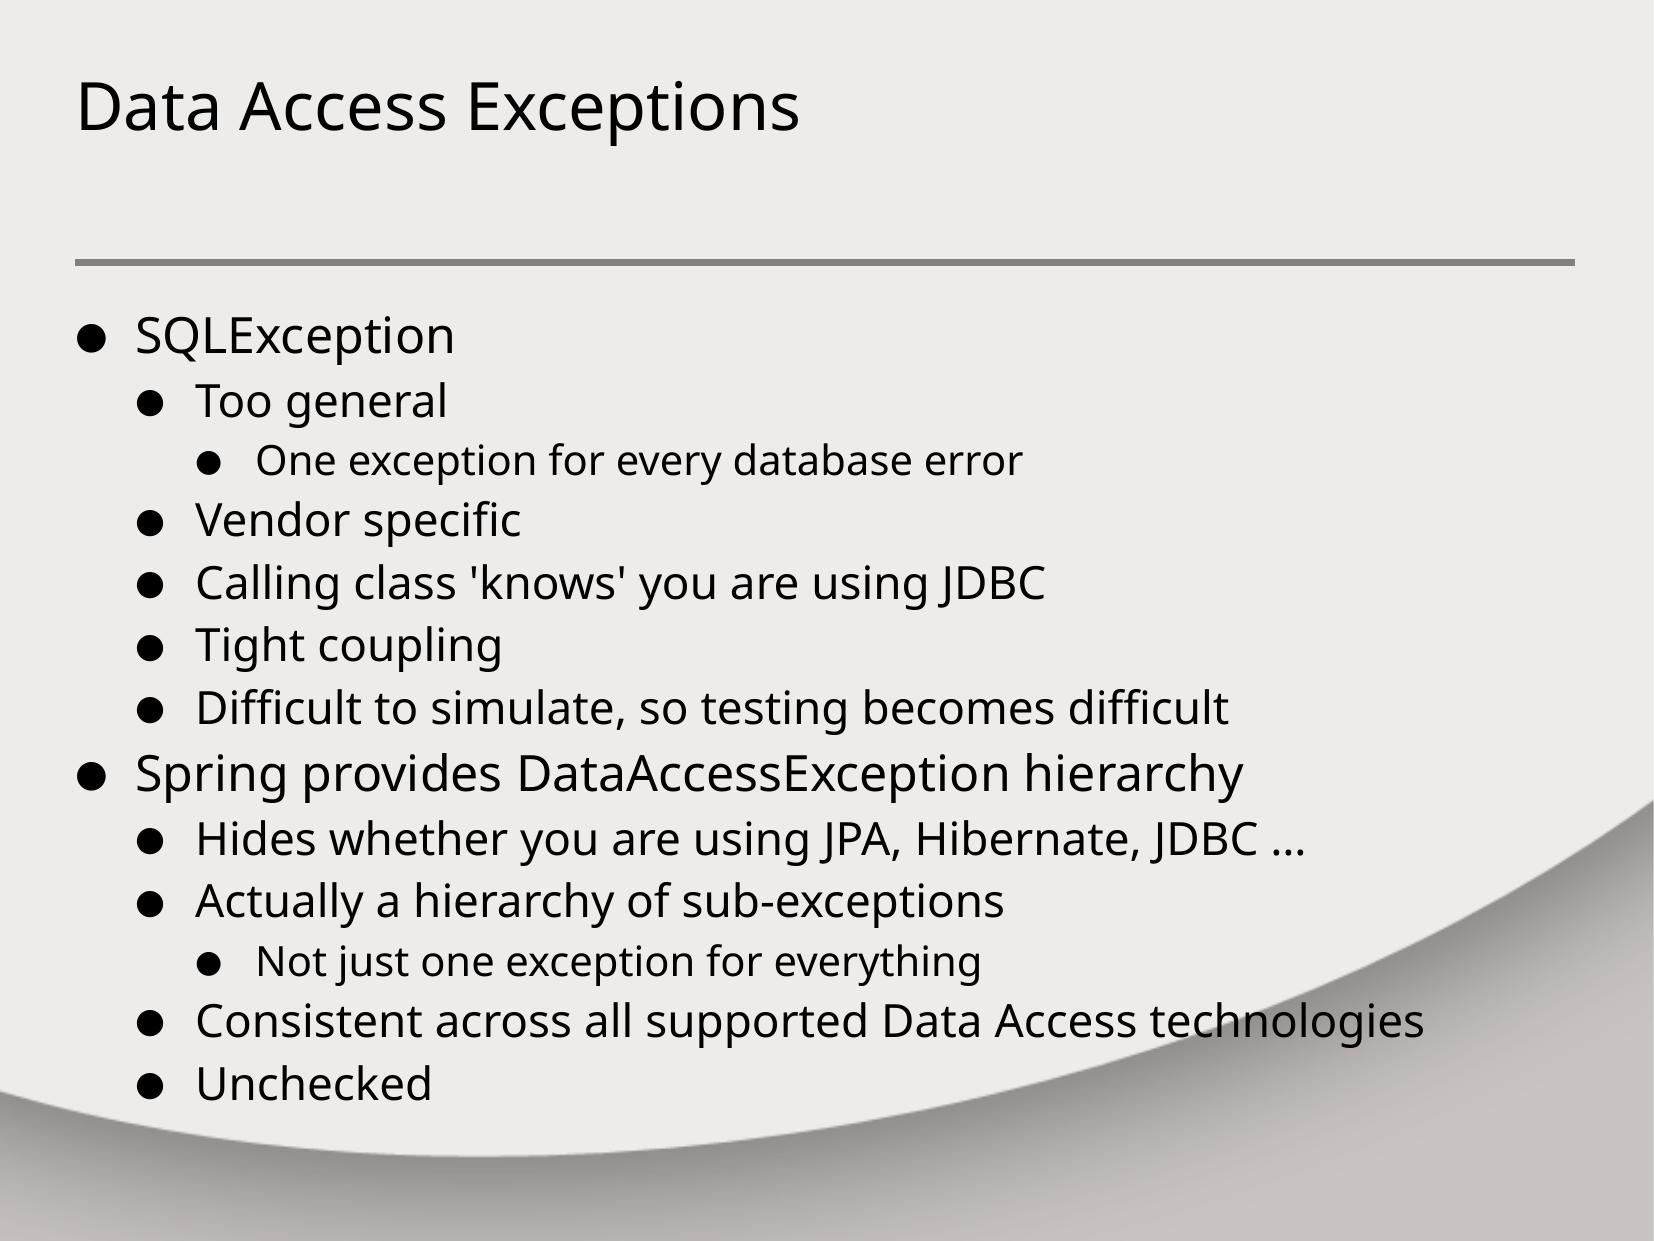

# Data Access Exceptions
SQLException
Too general
One exception for every database error
Vendor specific
Calling class 'knows' you are using JDBC
Tight coupling
Difficult to simulate, so testing becomes difficult
Spring provides DataAccessException hierarchy
Hides whether you are using JPA, Hibernate, JDBC …
Actually a hierarchy of sub-exceptions
Not just one exception for everything
Consistent across all supported Data Access technologies
Unchecked